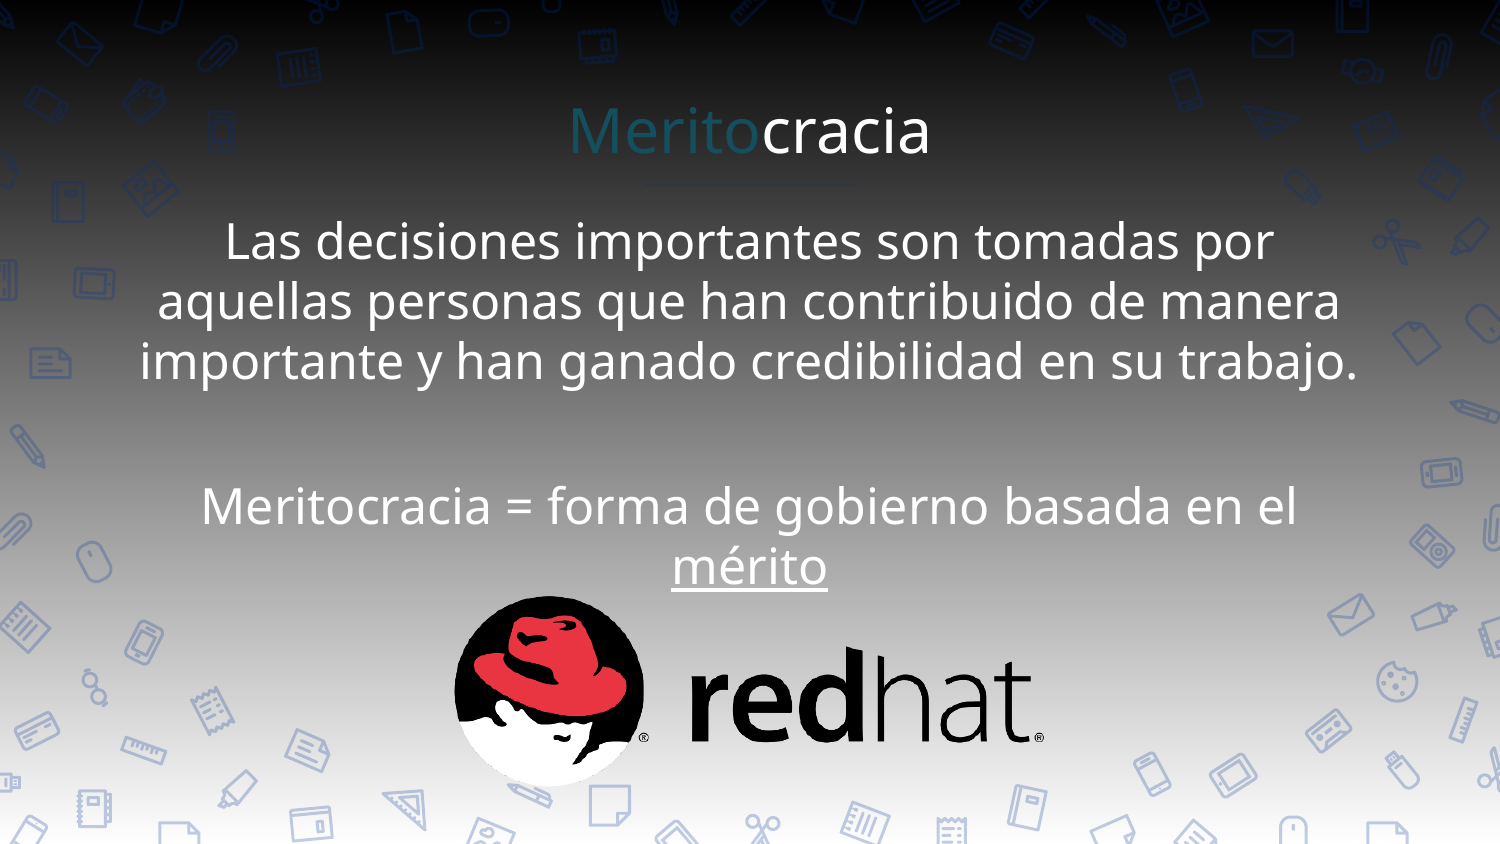

# Meritocracia
Las decisiones importantes son tomadas por aquellas personas que han contribuido de manera importante y han ganado credibilidad en su trabajo.
Meritocracia = forma de gobierno basada en el mérito